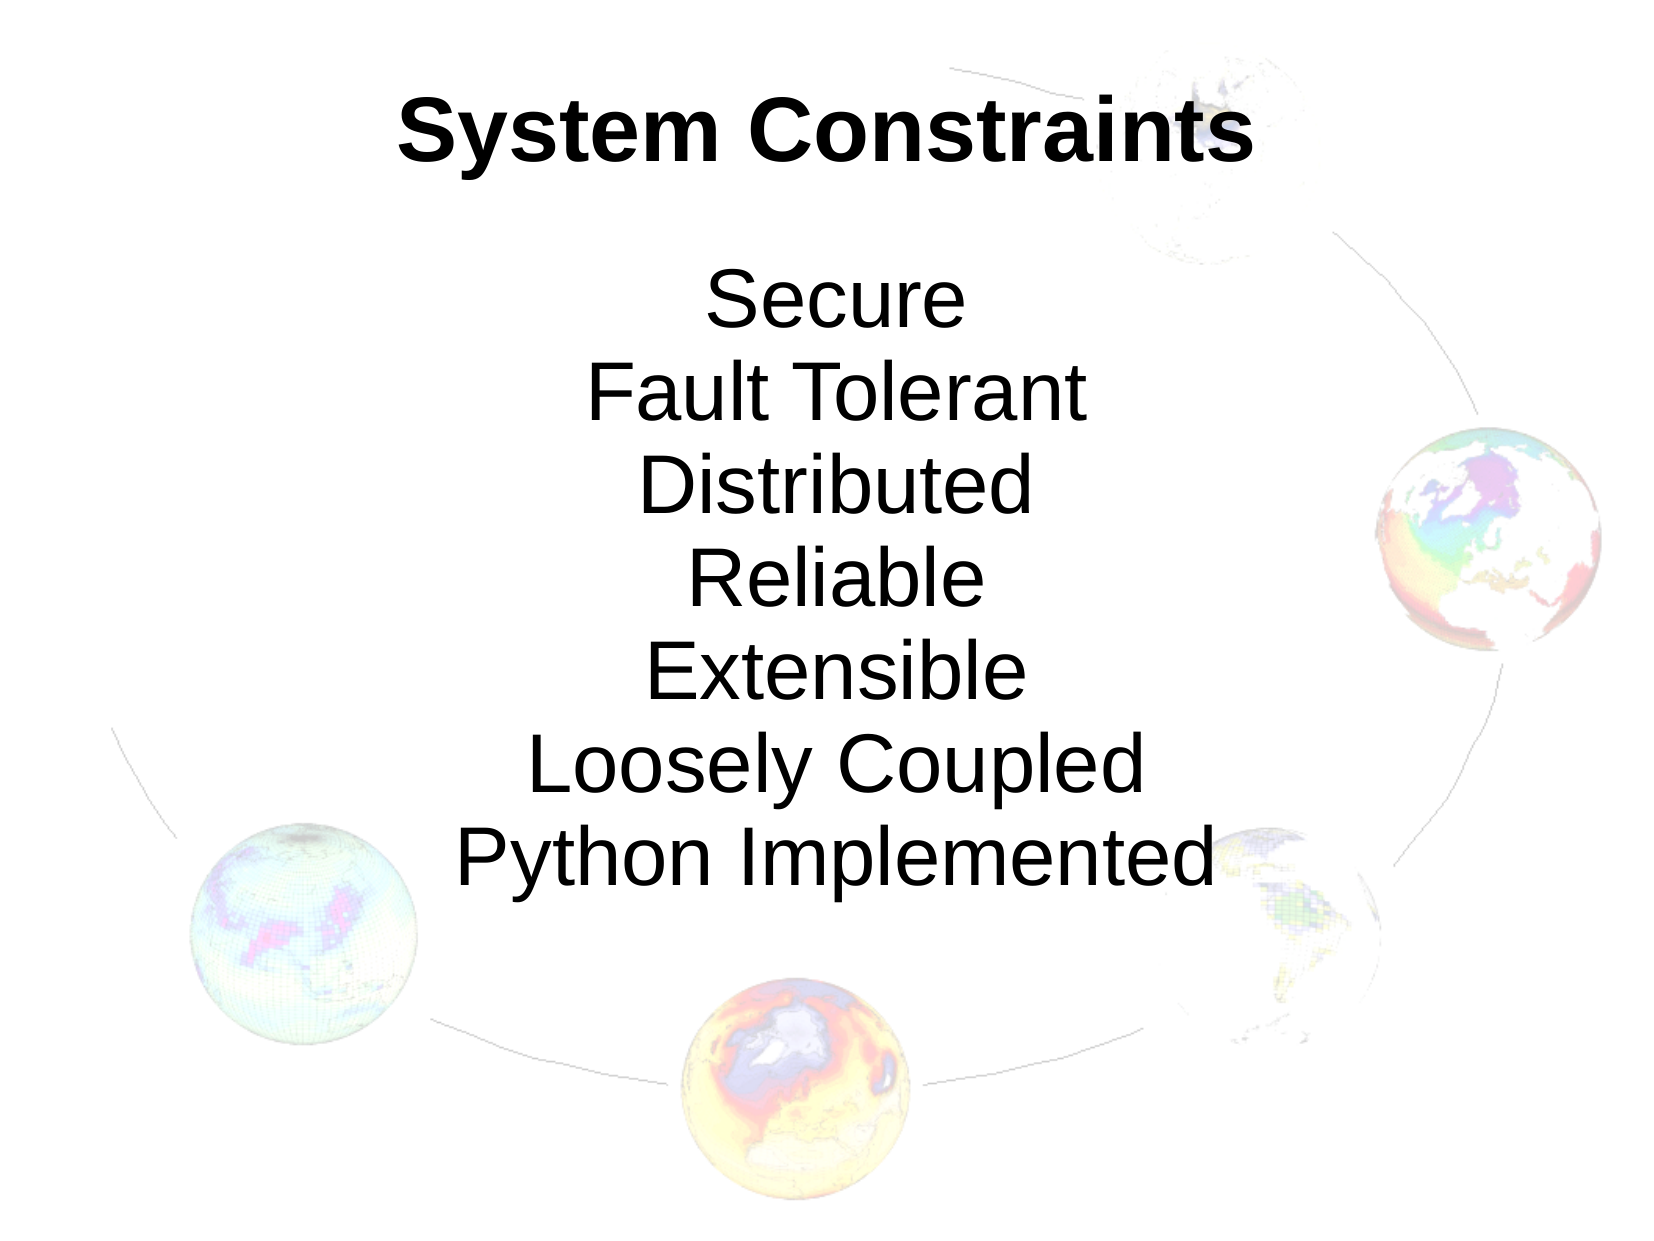

# System Constraints
Secure
Fault Tolerant
Distributed
Reliable
Extensible
Loosely Coupled
Python Implemented